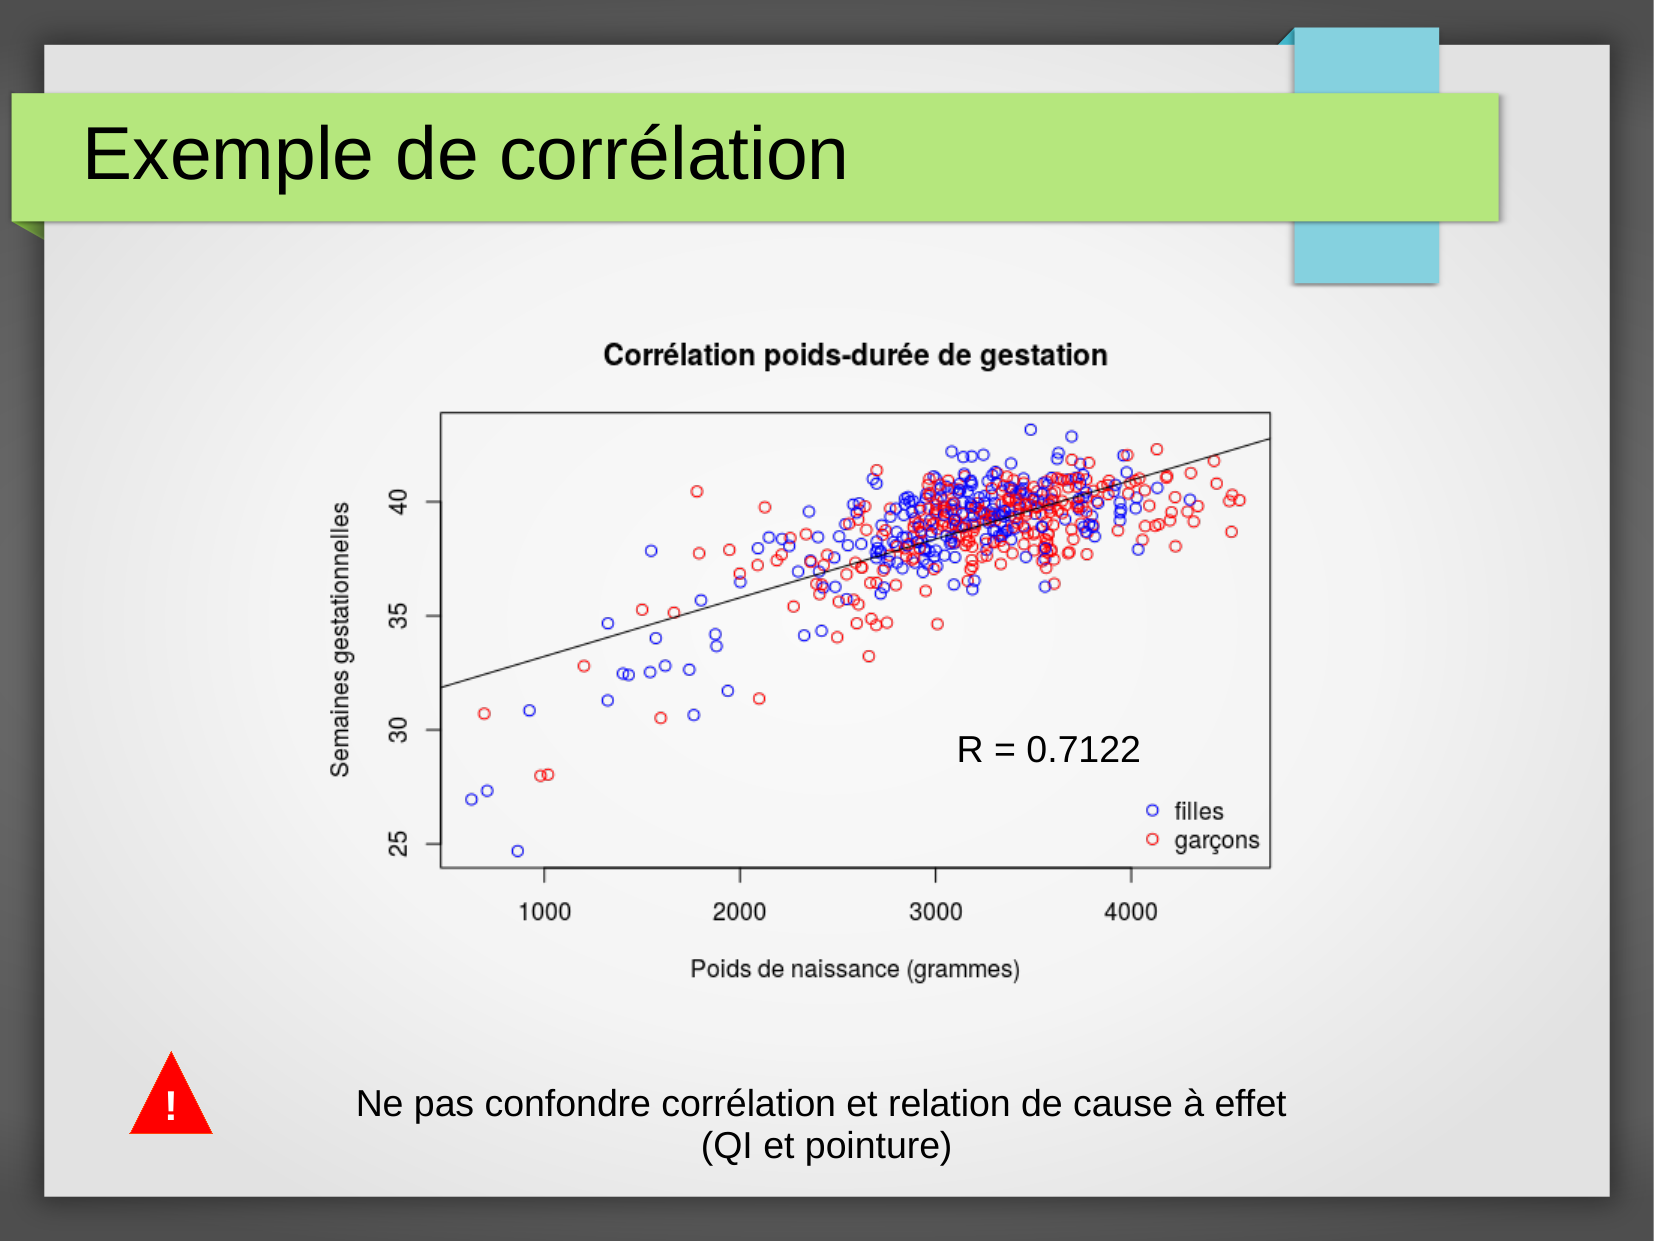

# Exemple de corrélation
R = 0.7122
!
Ne pas confondre corrélation et relation de cause à effet
(QI et pointure)